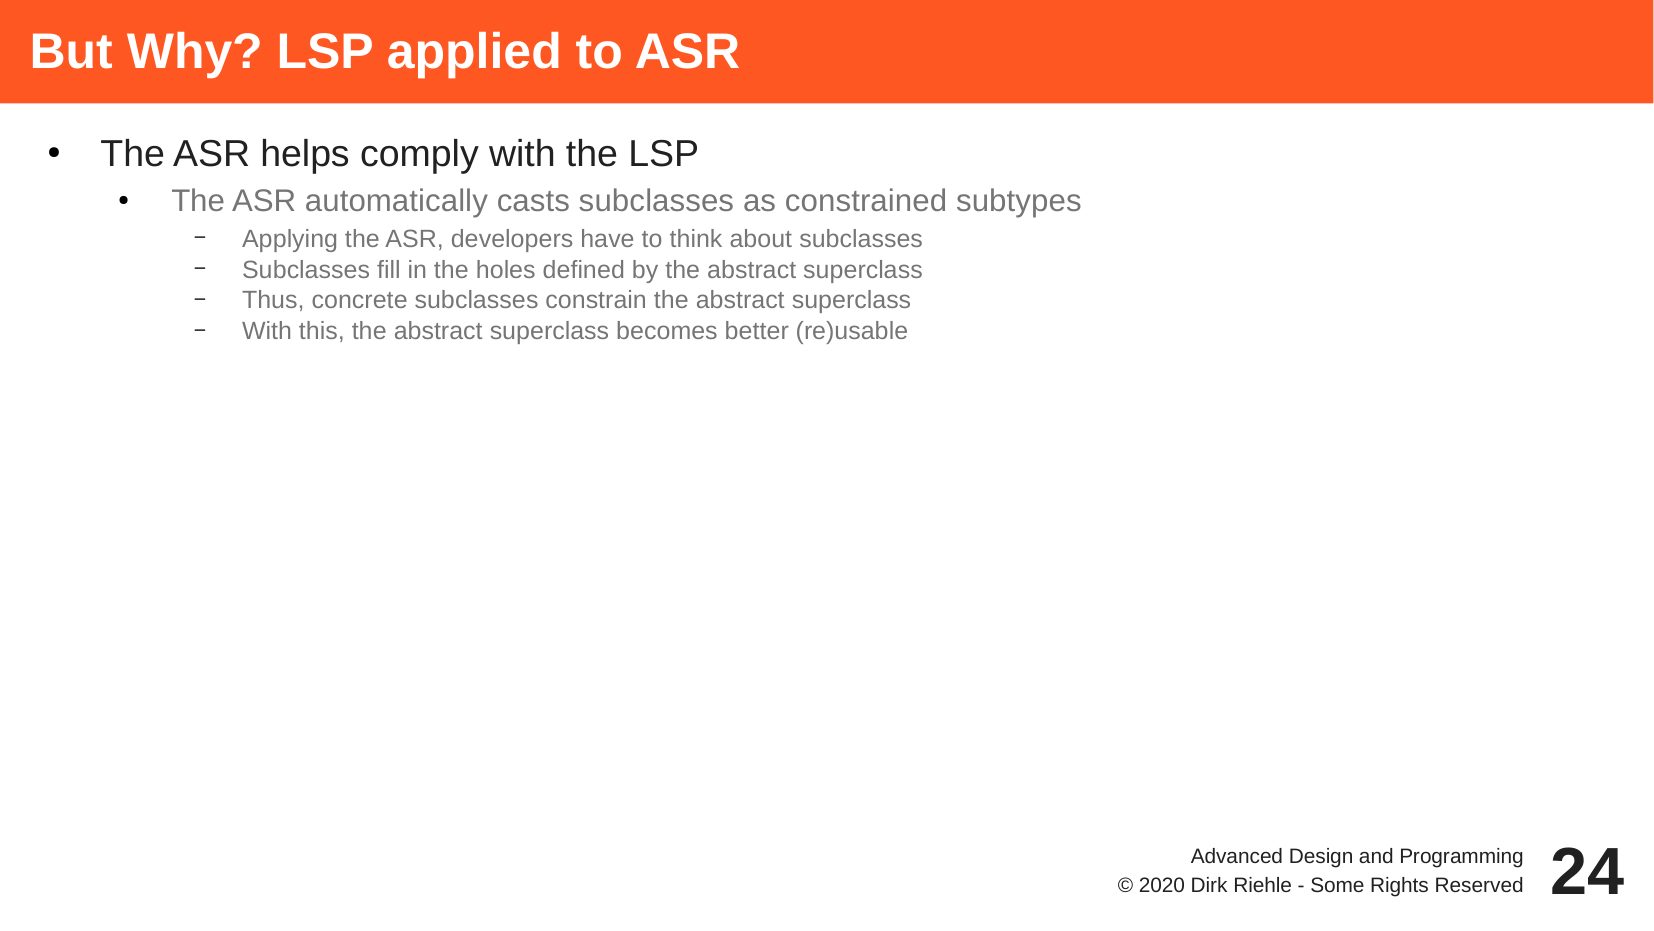

# But Why? LSP applied to ASR
The ASR helps comply with the LSP
The ASR automatically casts subclasses as constrained subtypes
Applying the ASR, developers have to think about subclasses
Subclasses fill in the holes defined by the abstract superclass
Thus, concrete subclasses constrain the abstract superclass
With this, the abstract superclass becomes better (re)usable
Advanced Design and Programming
24
© 2020 Dirk Riehle - Some Rights Reserved